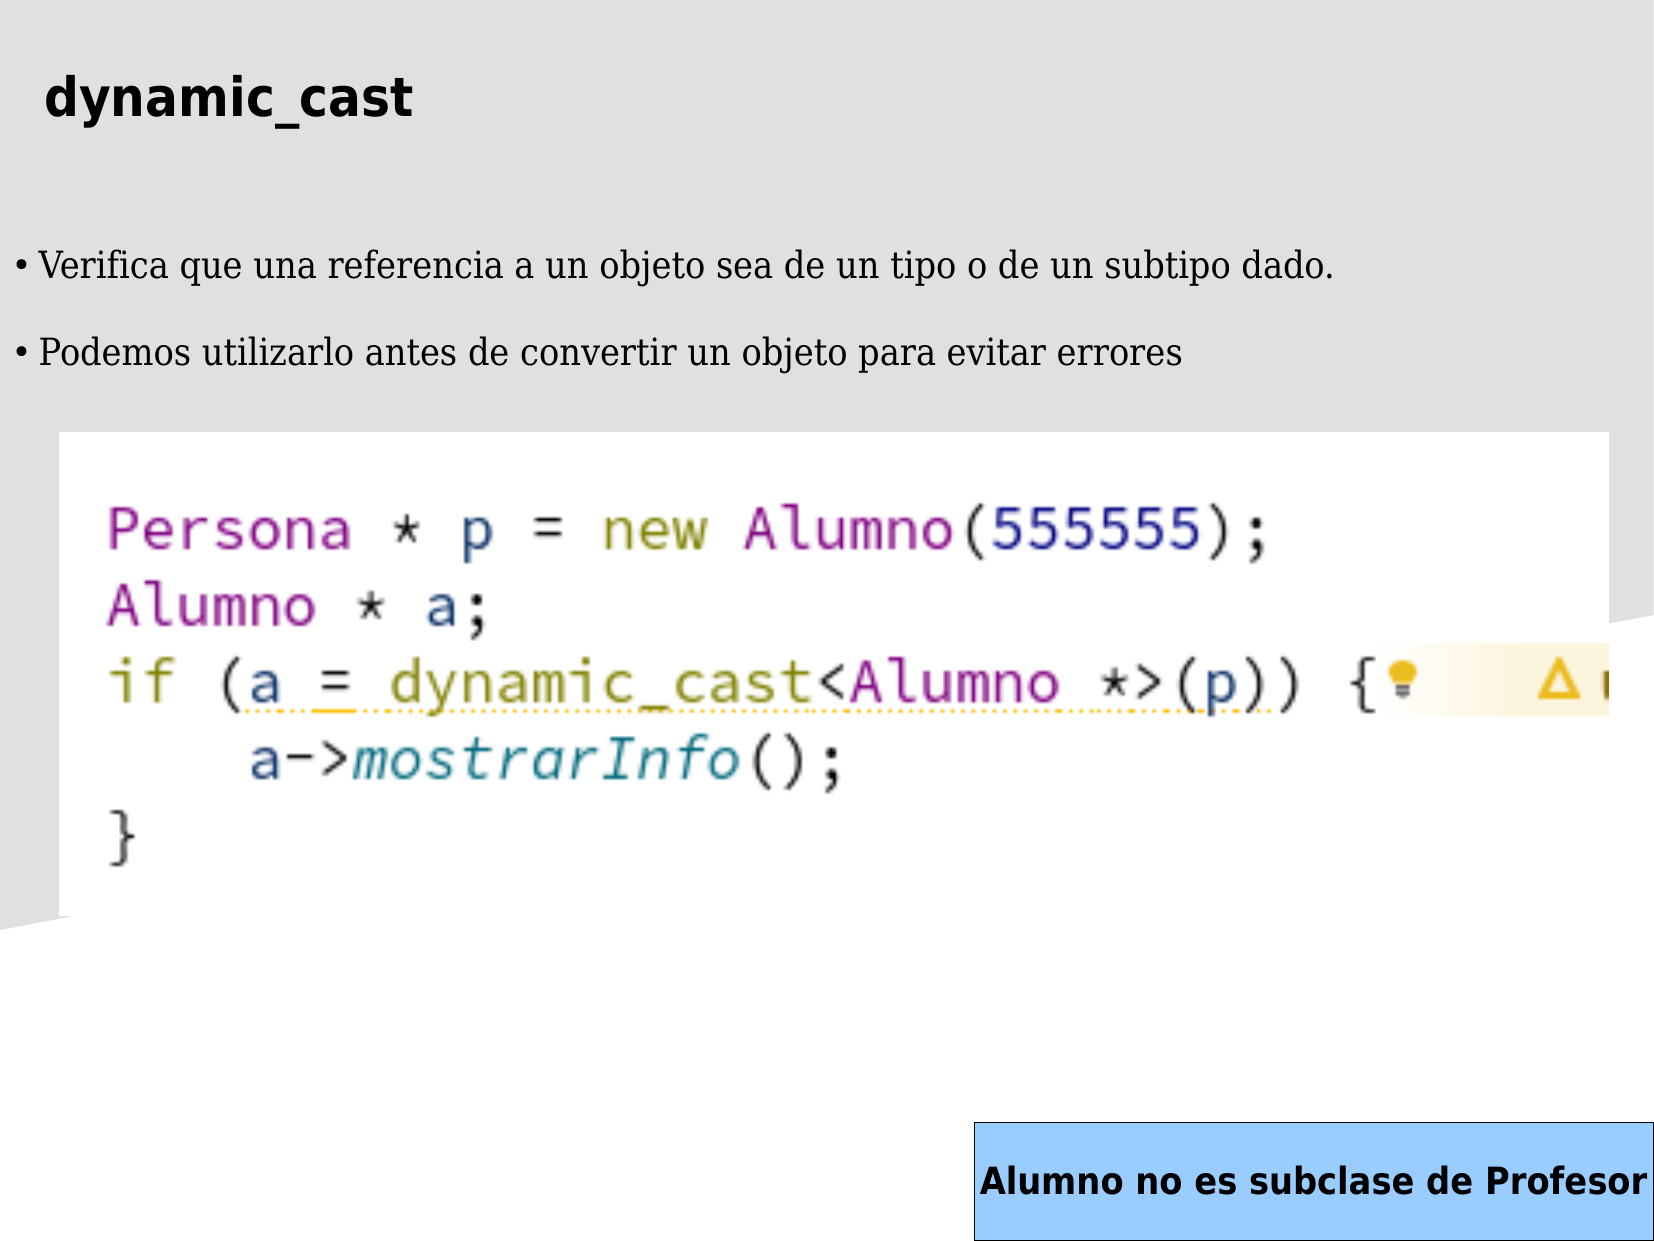

dynamic_cast
 Verifica que una referencia a un objeto sea de un tipo o de un subtipo dado.
 Podemos utilizarlo antes de convertir un objeto para evitar errores
Alumno no es subclase de Profesor